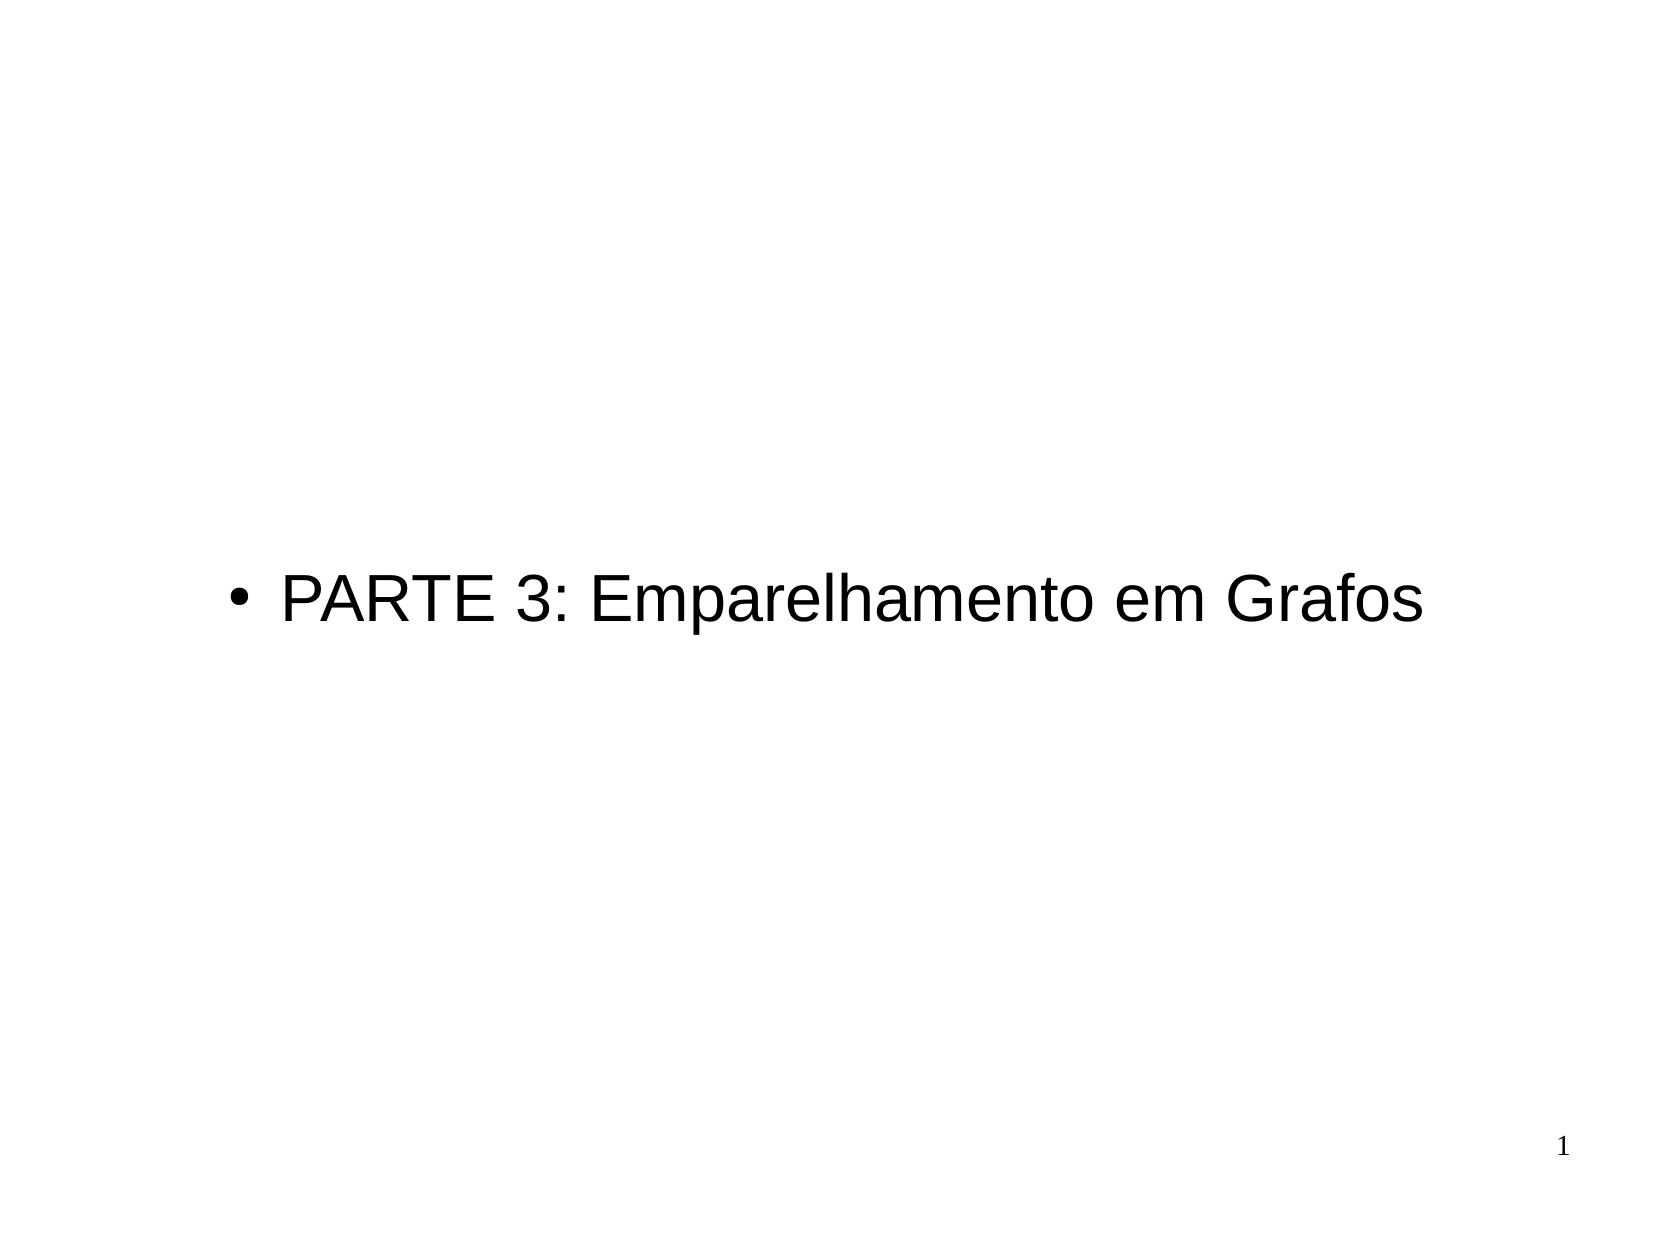

# PARTE 3: Emparelhamento em Grafos
1